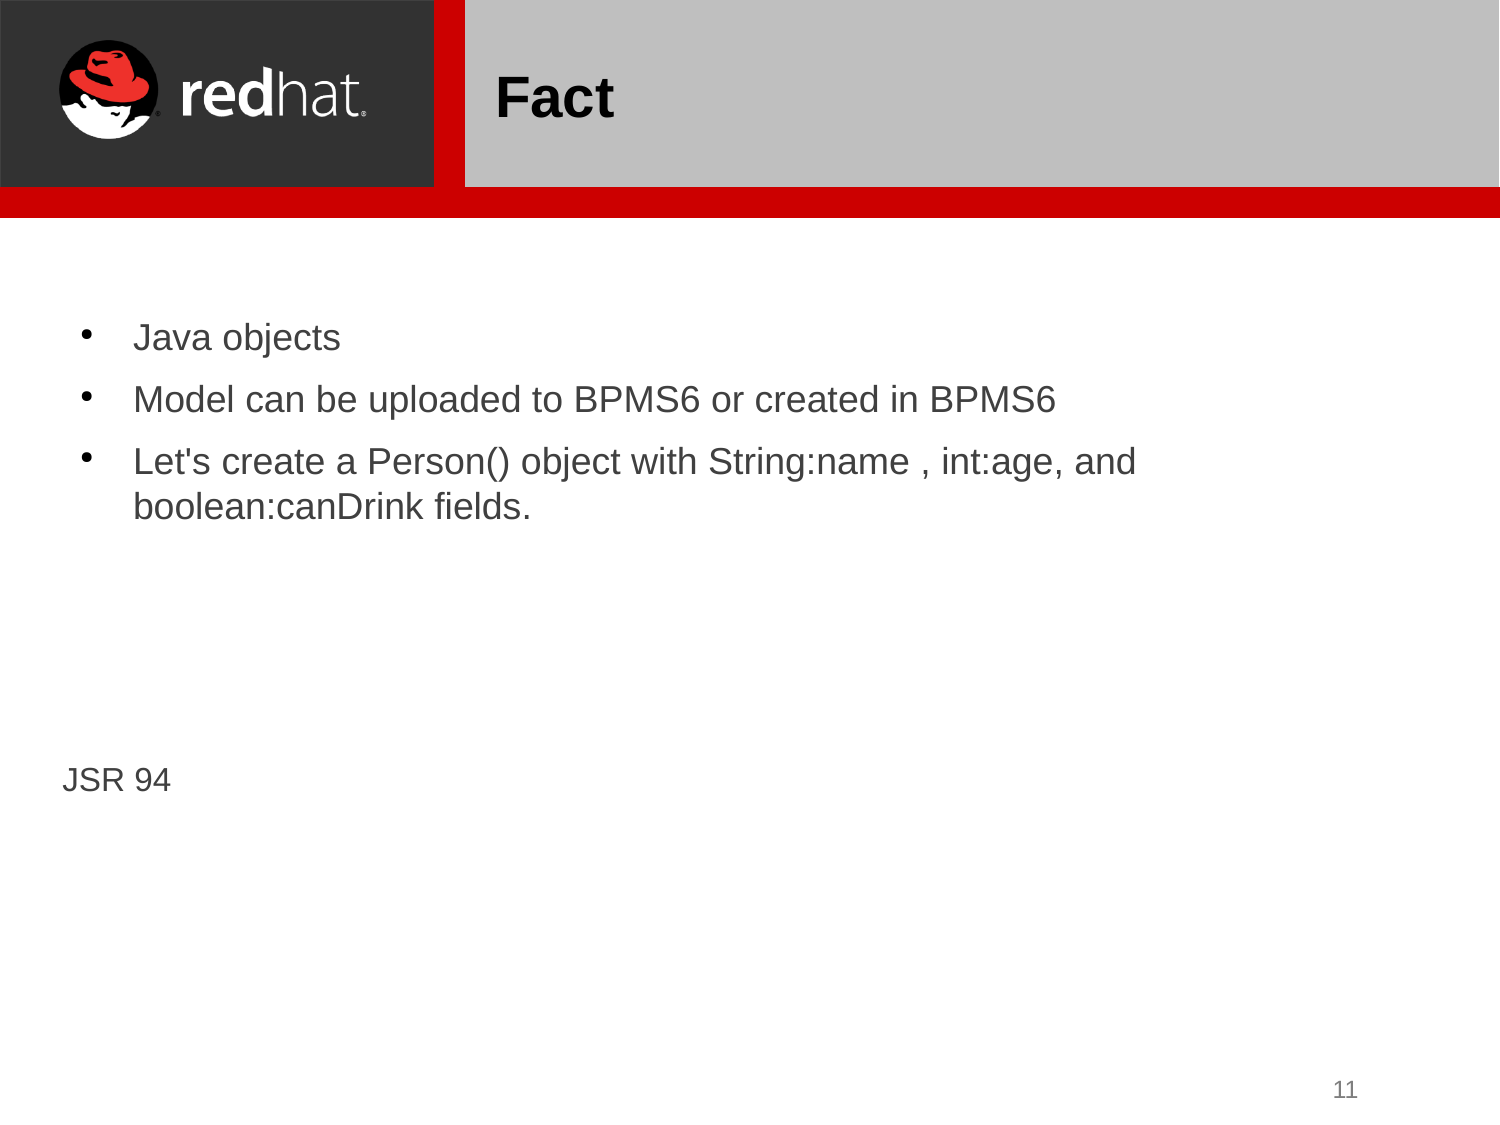

Fact
# Java objects
Model can be uploaded to BPMS6 or created in BPMS6
Let's create a Person() object with String:name , int:age, and boolean:canDrink fields.
JSR 94